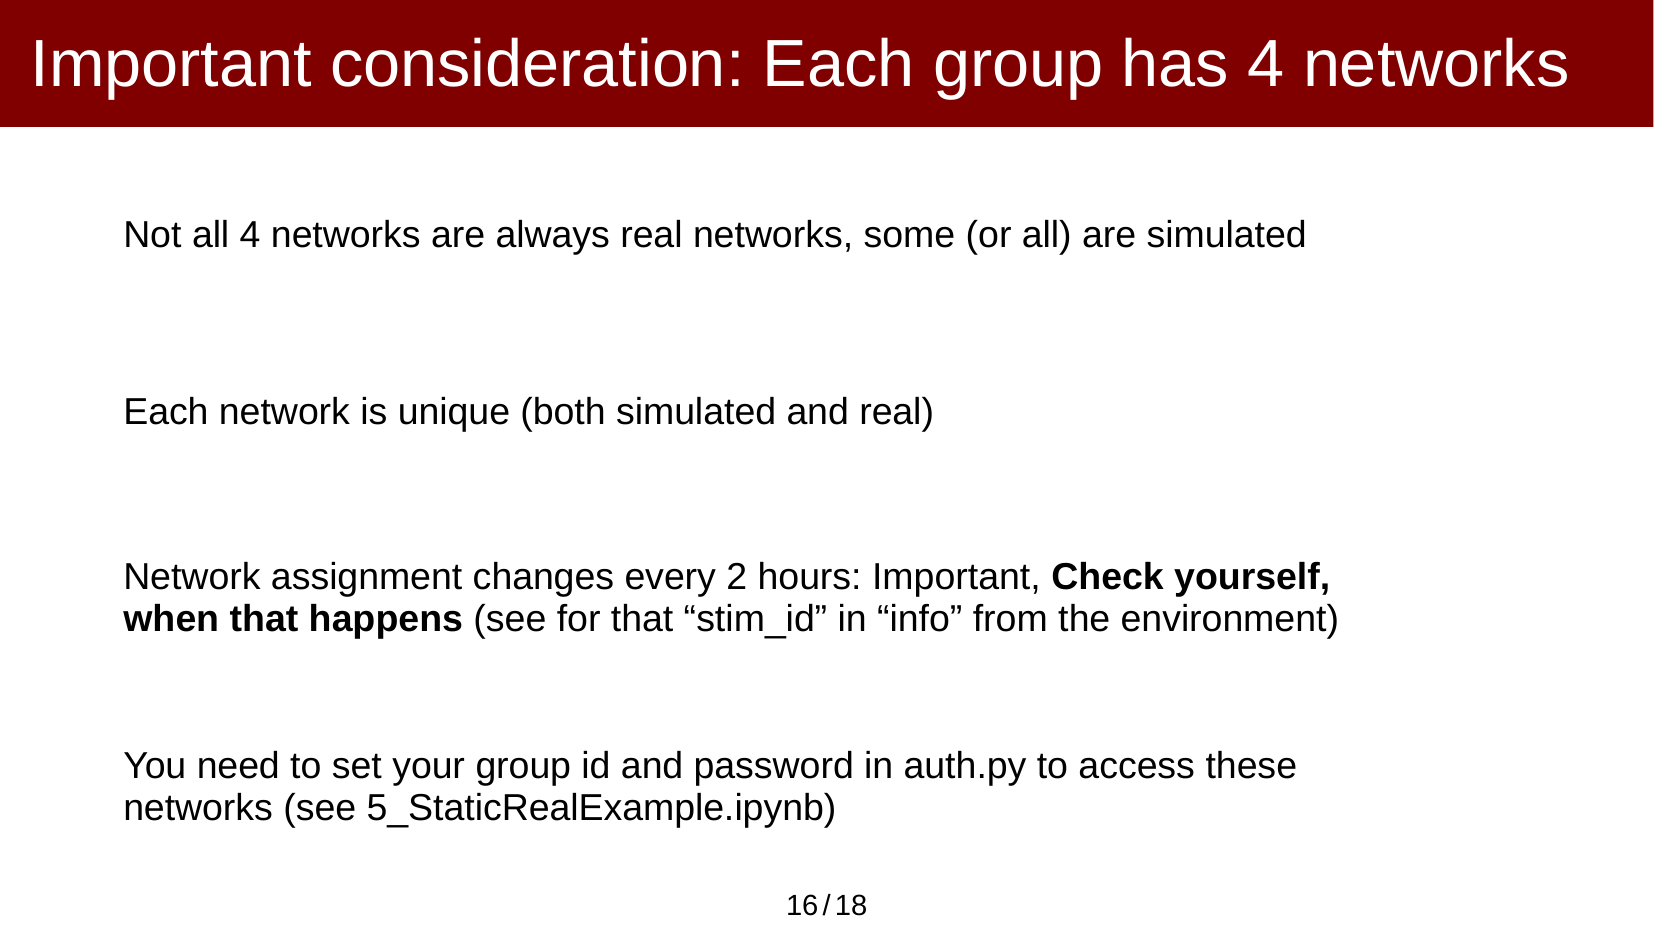

Important consideration: Each group has 4 networks
Not all 4 networks are always real networks, some (or all) are simulated
Each network is unique (both simulated and real)
Network assignment changes every 2 hours: Important, Check yourself,
when that happens (see for that “stim_id” in “info” from the environment)
You need to set your group id and password in auth.py to access these
networks (see 5_StaticRealExample.ipynb)